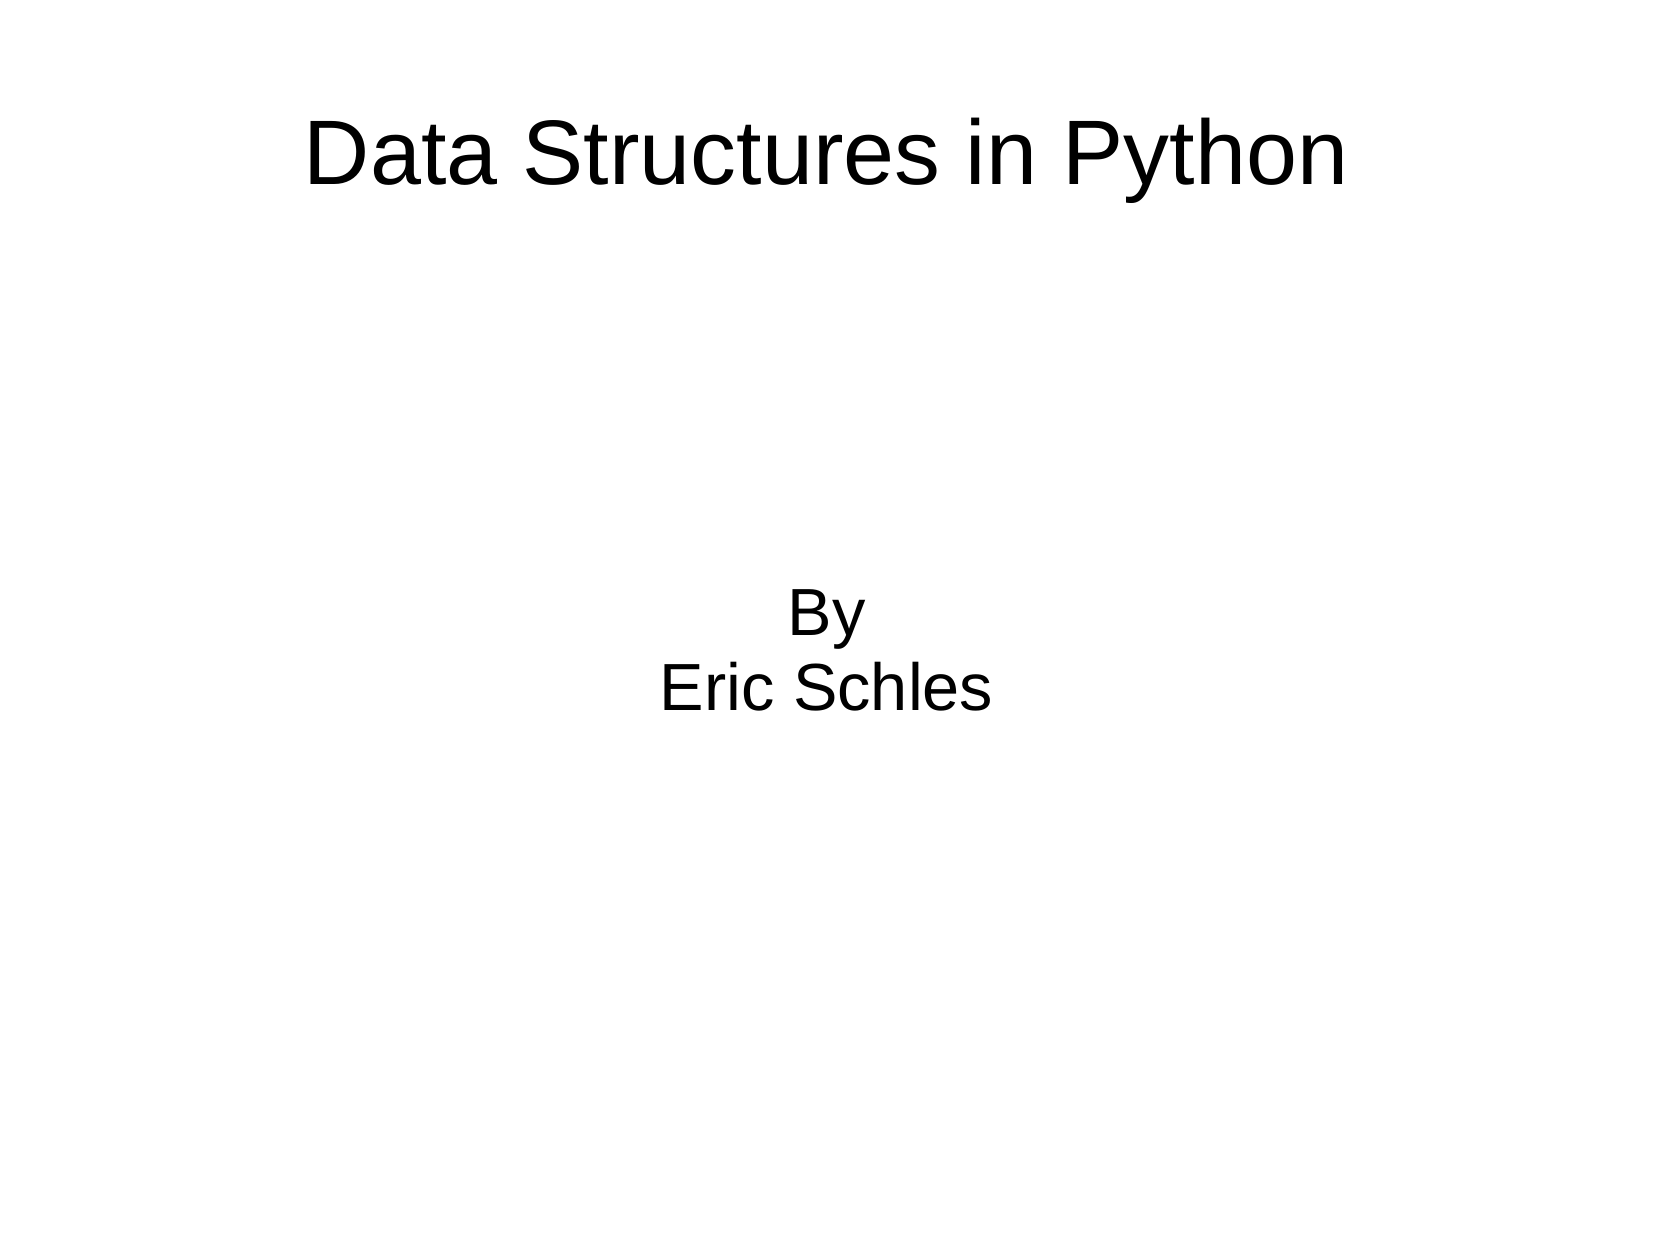

# Data Structures in Python
By
Eric Schles